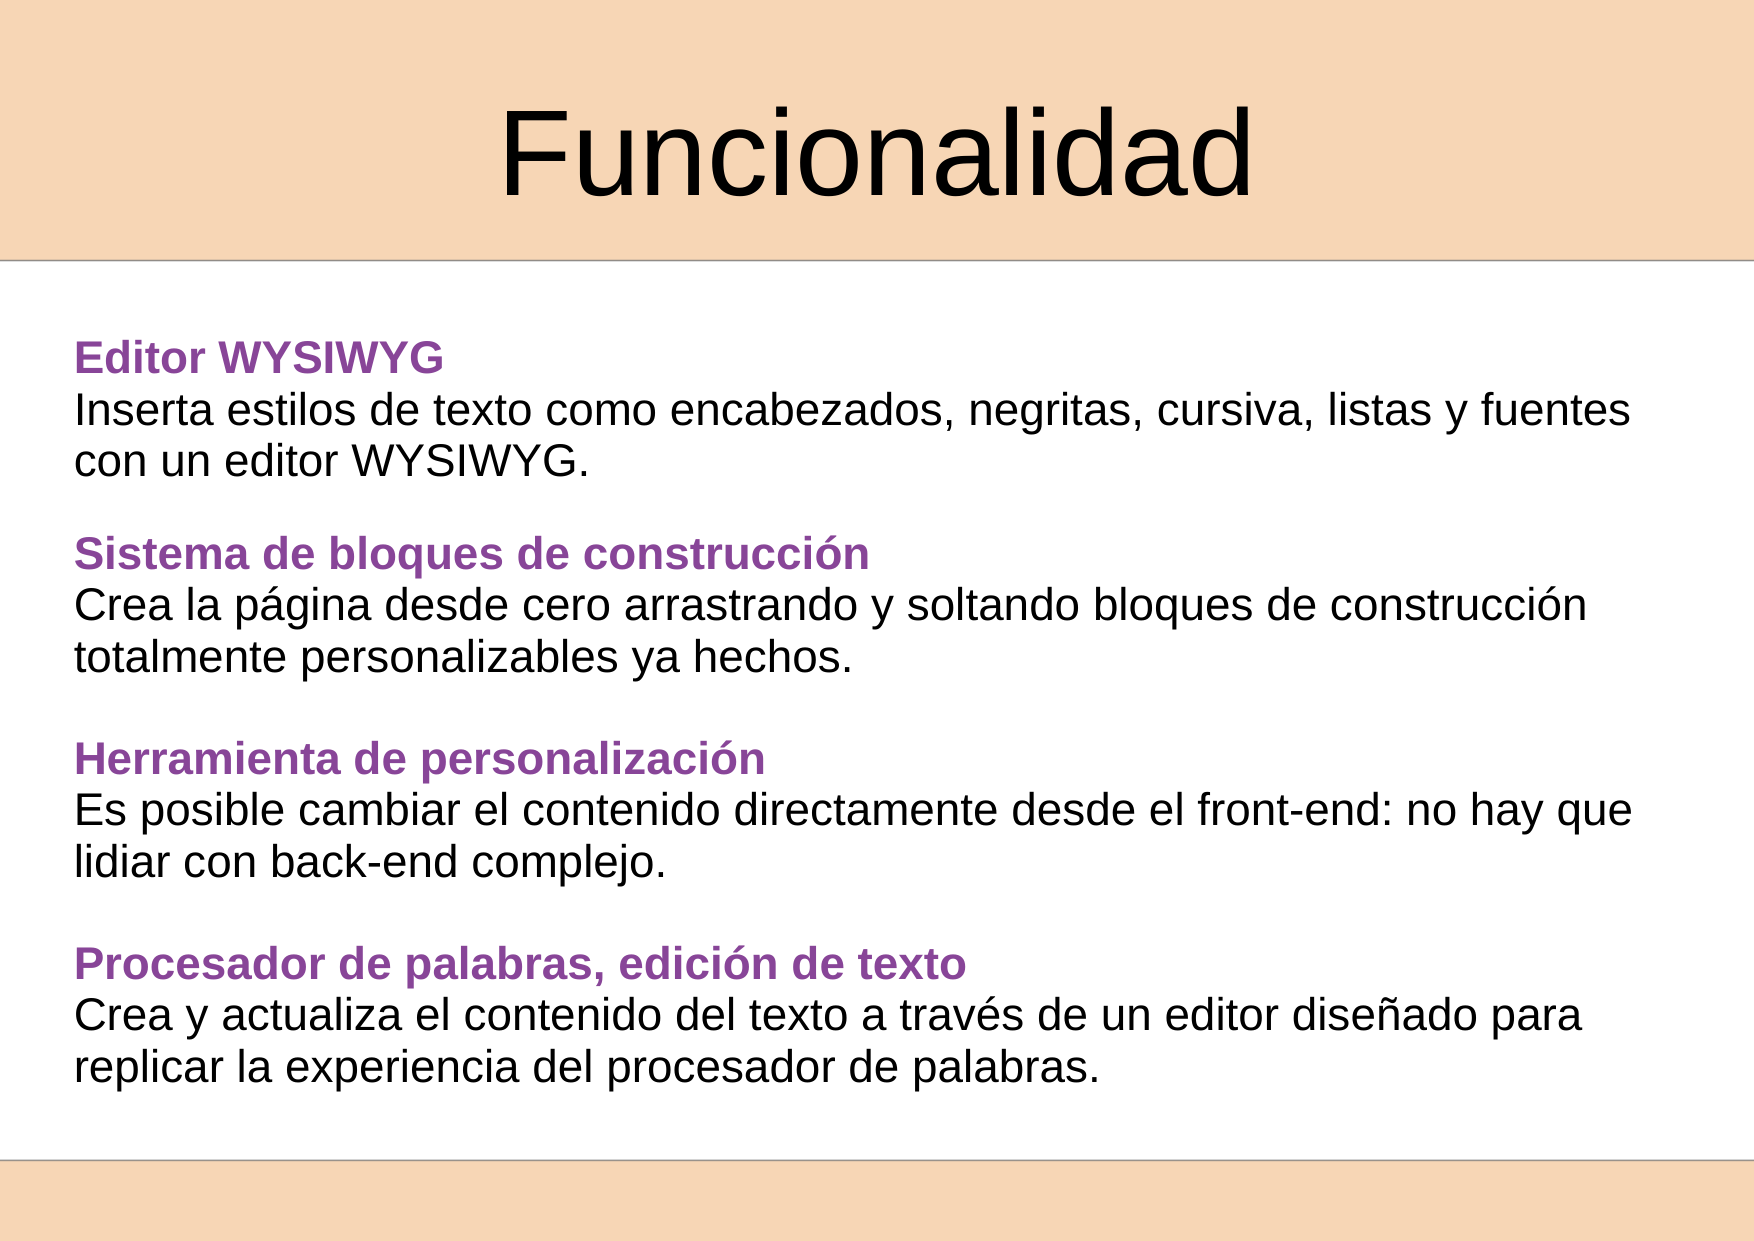

# Funcionalidad
Editor WYSIWYG
Inserta estilos de texto como encabezados, negritas, cursiva, listas y fuentes con un editor WYSIWYG.
Sistema de bloques de construcción
Crea la página desde cero arrastrando y soltando bloques de construcción totalmente personalizables ya hechos.
Herramienta de personalización
Es posible cambiar el contenido directamente desde el front-end: no hay que lidiar con back-end complejo.
Procesador de palabras, edición de texto
Crea y actualiza el contenido del texto a través de un editor diseñado para replicar la experiencia del procesador de palabras.